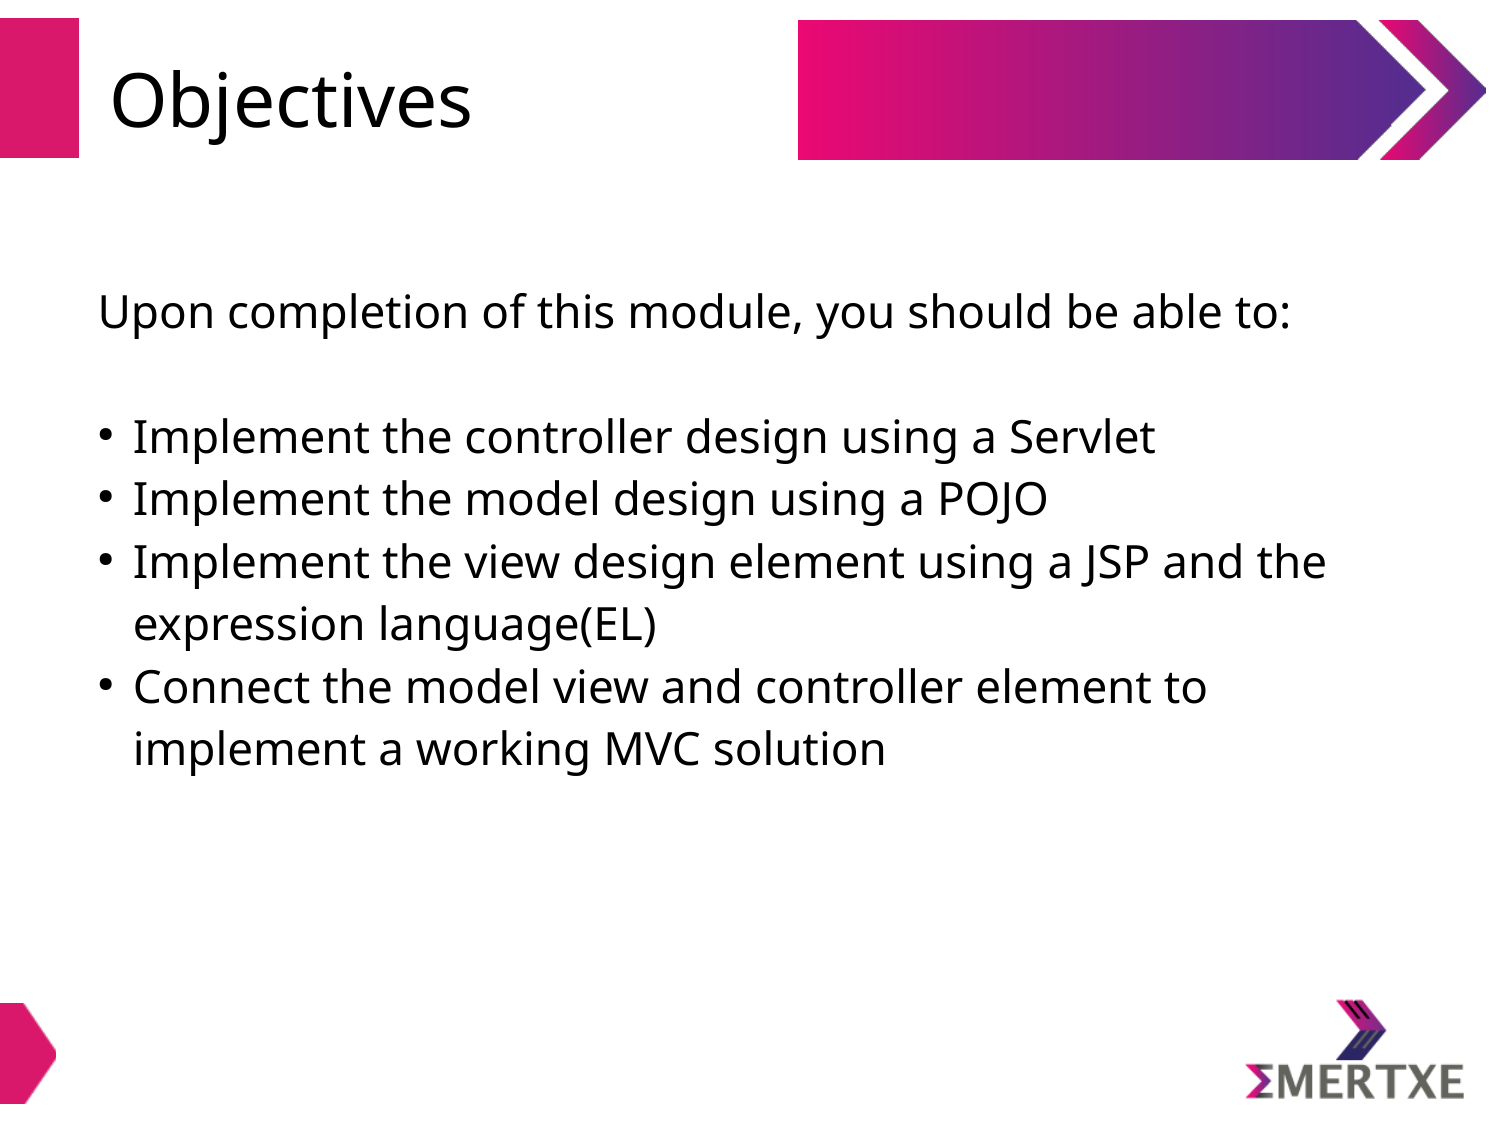

Objectives
Upon completion of this module, you should be able to:
Implement the controller design using a Servlet
Implement the model design using a POJO
Implement the view design element using a JSP and the expression language(EL)
Connect the model view and controller element to implement a working MVC solution